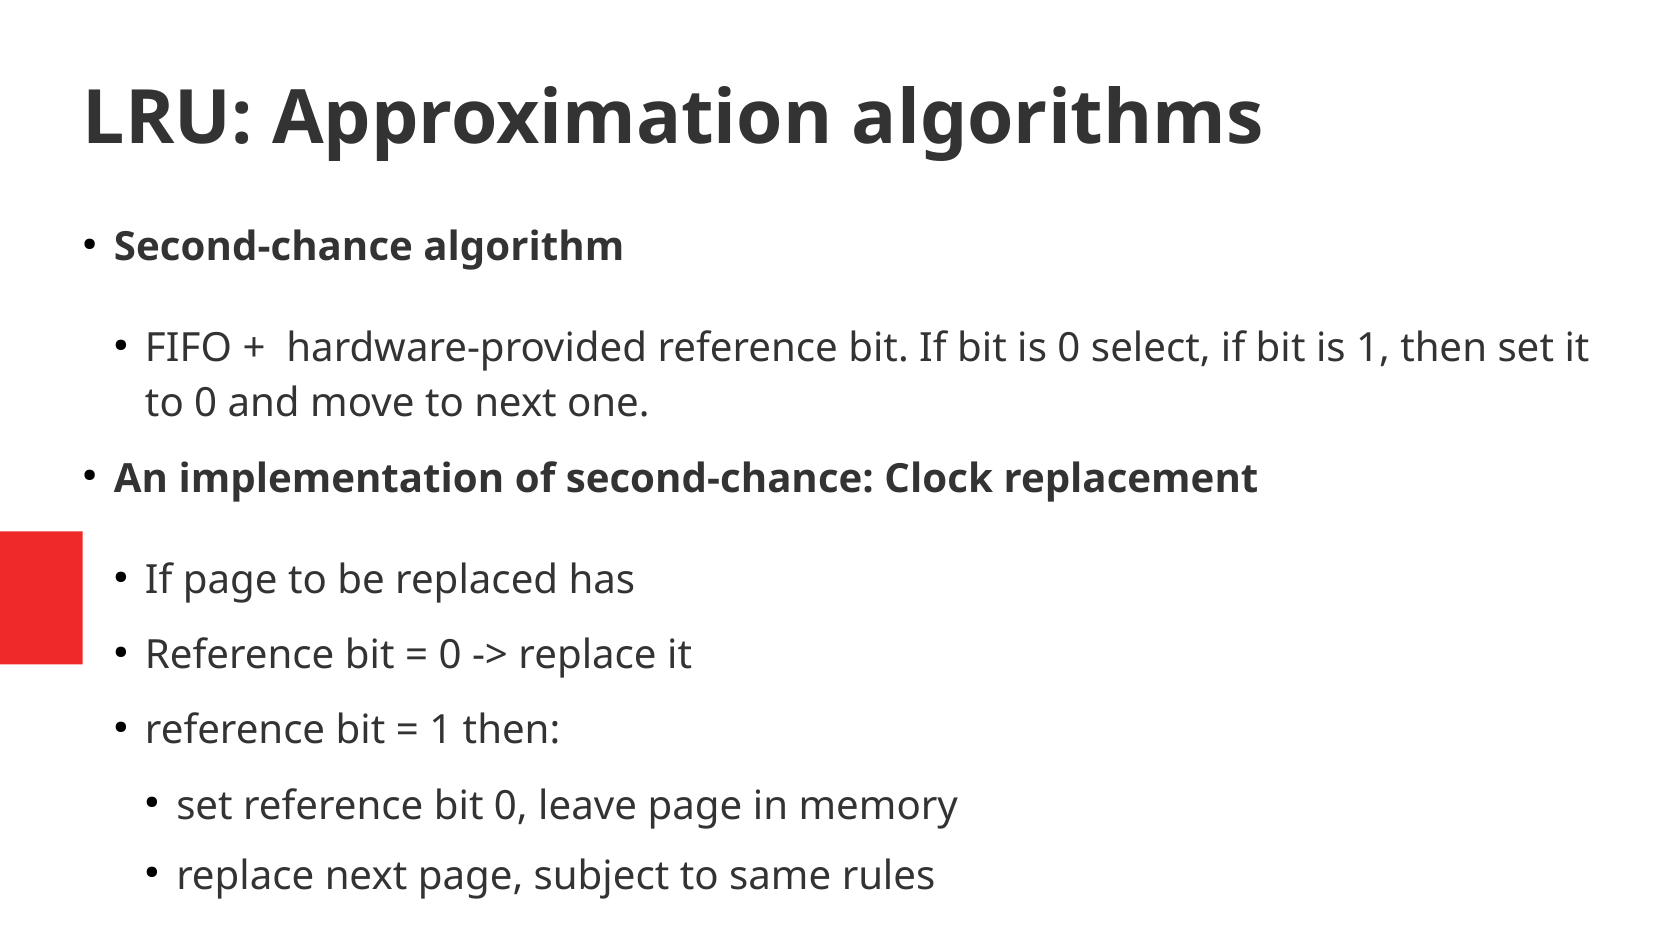

# LRU: Approximation algorithms
Second-chance algorithm
FIFO + hardware-provided reference bit. If bit is 0 select, if bit is 1, then set it to 0 and move to next one.
An implementation of second-chance: Clock replacement
If page to be replaced has
Reference bit = 0 -> replace it
reference bit = 1 then:
set reference bit 0, leave page in memory
replace next page, subject to same rules